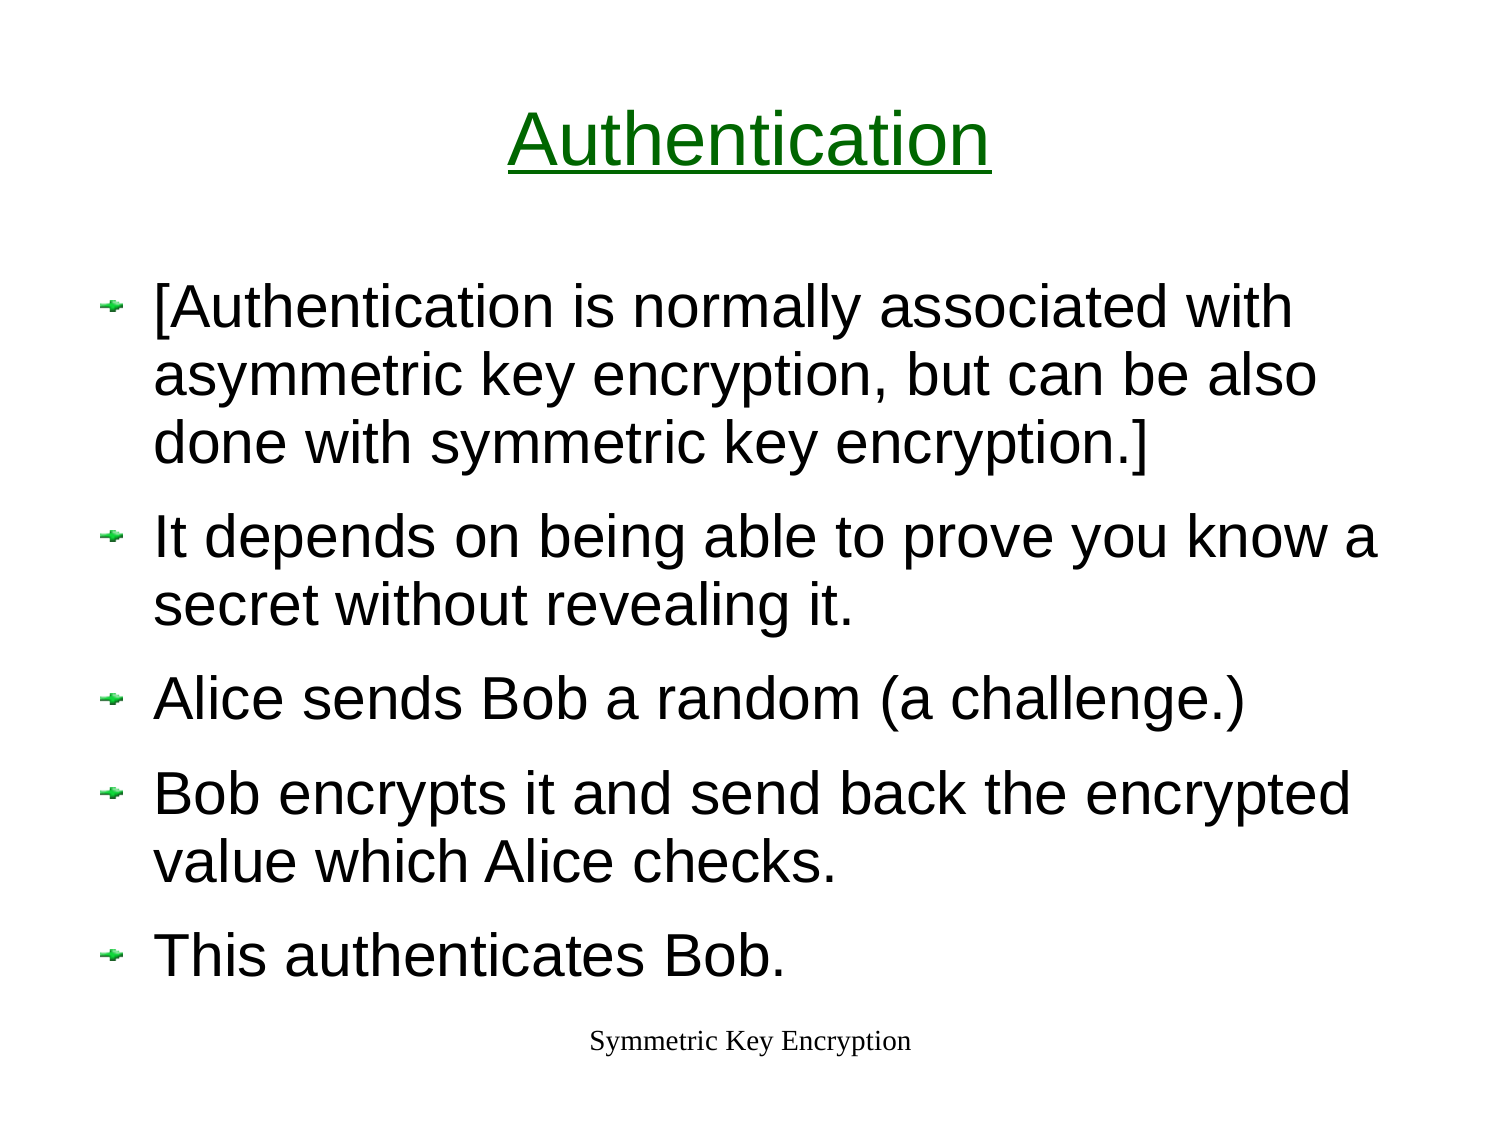

# Authentication
[Authentication is normally associated with asymmetric key encryption, but can be also done with symmetric key encryption.]
It depends on being able to prove you know a secret without revealing it.
Alice sends Bob a random (a challenge.)
Bob encrypts it and send back the encrypted value which Alice checks.
This authenticates Bob.
Symmetric Key Encryption